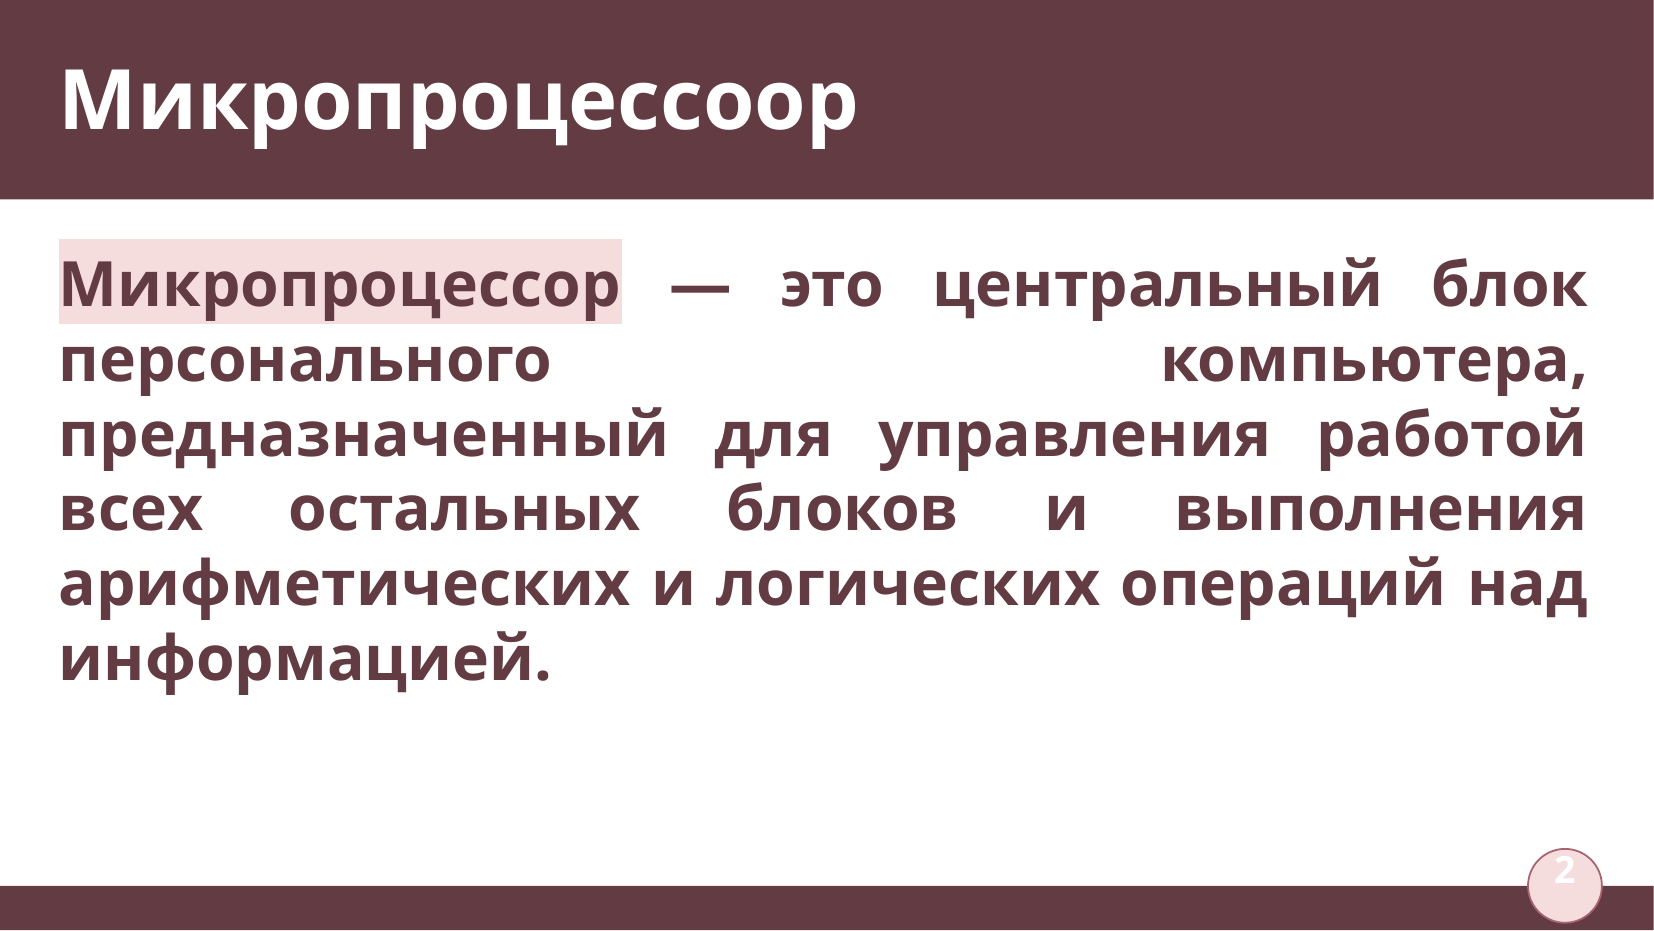

# Микропроцессоор
Микропроцессор — это центральный блок персонального компьютера, предназначенный для управления работой всех остальных блоков и выполнения арифметических и логических операций над информацией.